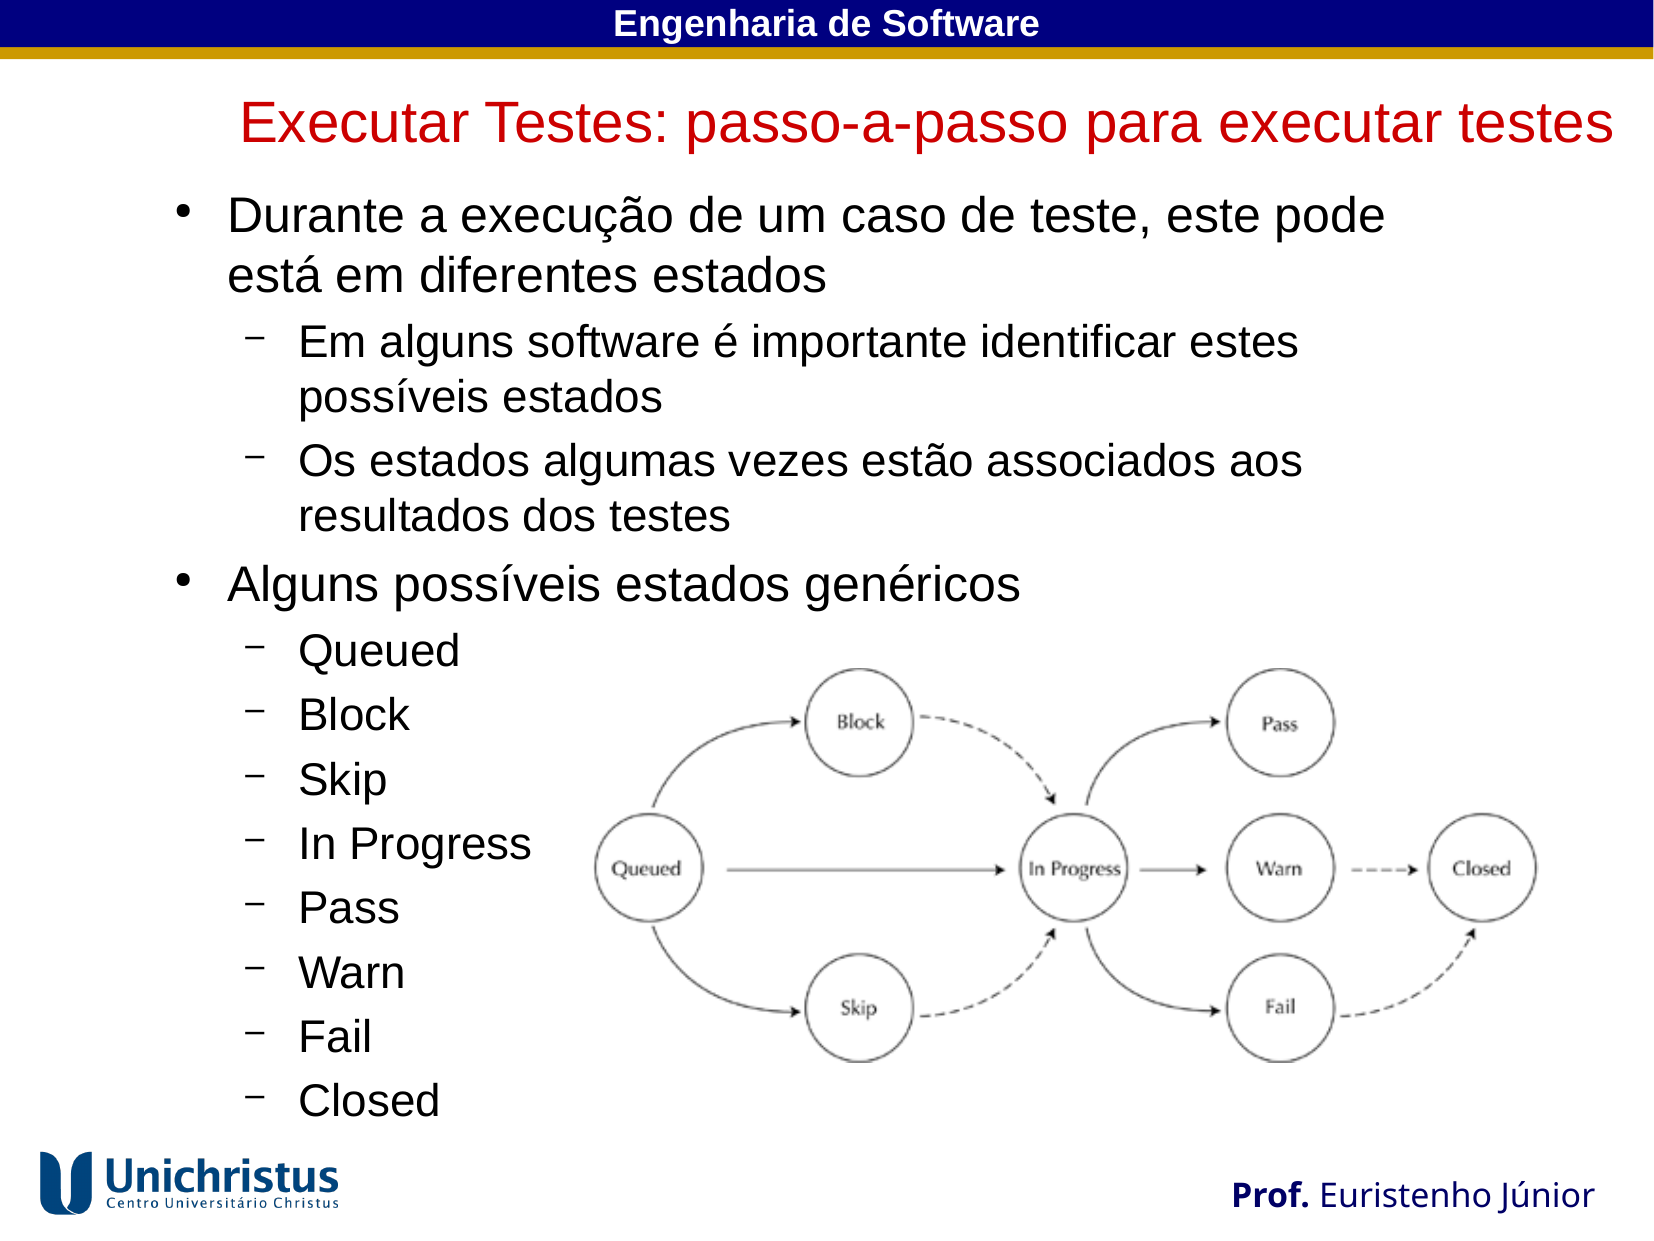

Engenharia de Software
Executar Testes: passo-a-passo para executar testes
# Durante a execução de um caso de teste, este pode está em diferentes estados
Em alguns software é importante identificar estes possíveis estados
Os estados algumas vezes estão associados aos resultados dos testes
Alguns possíveis estados genéricos
Queued
Block
Skip
In Progress
Pass
Warn
Fail
Closed
Prof. Euristenho Júnior